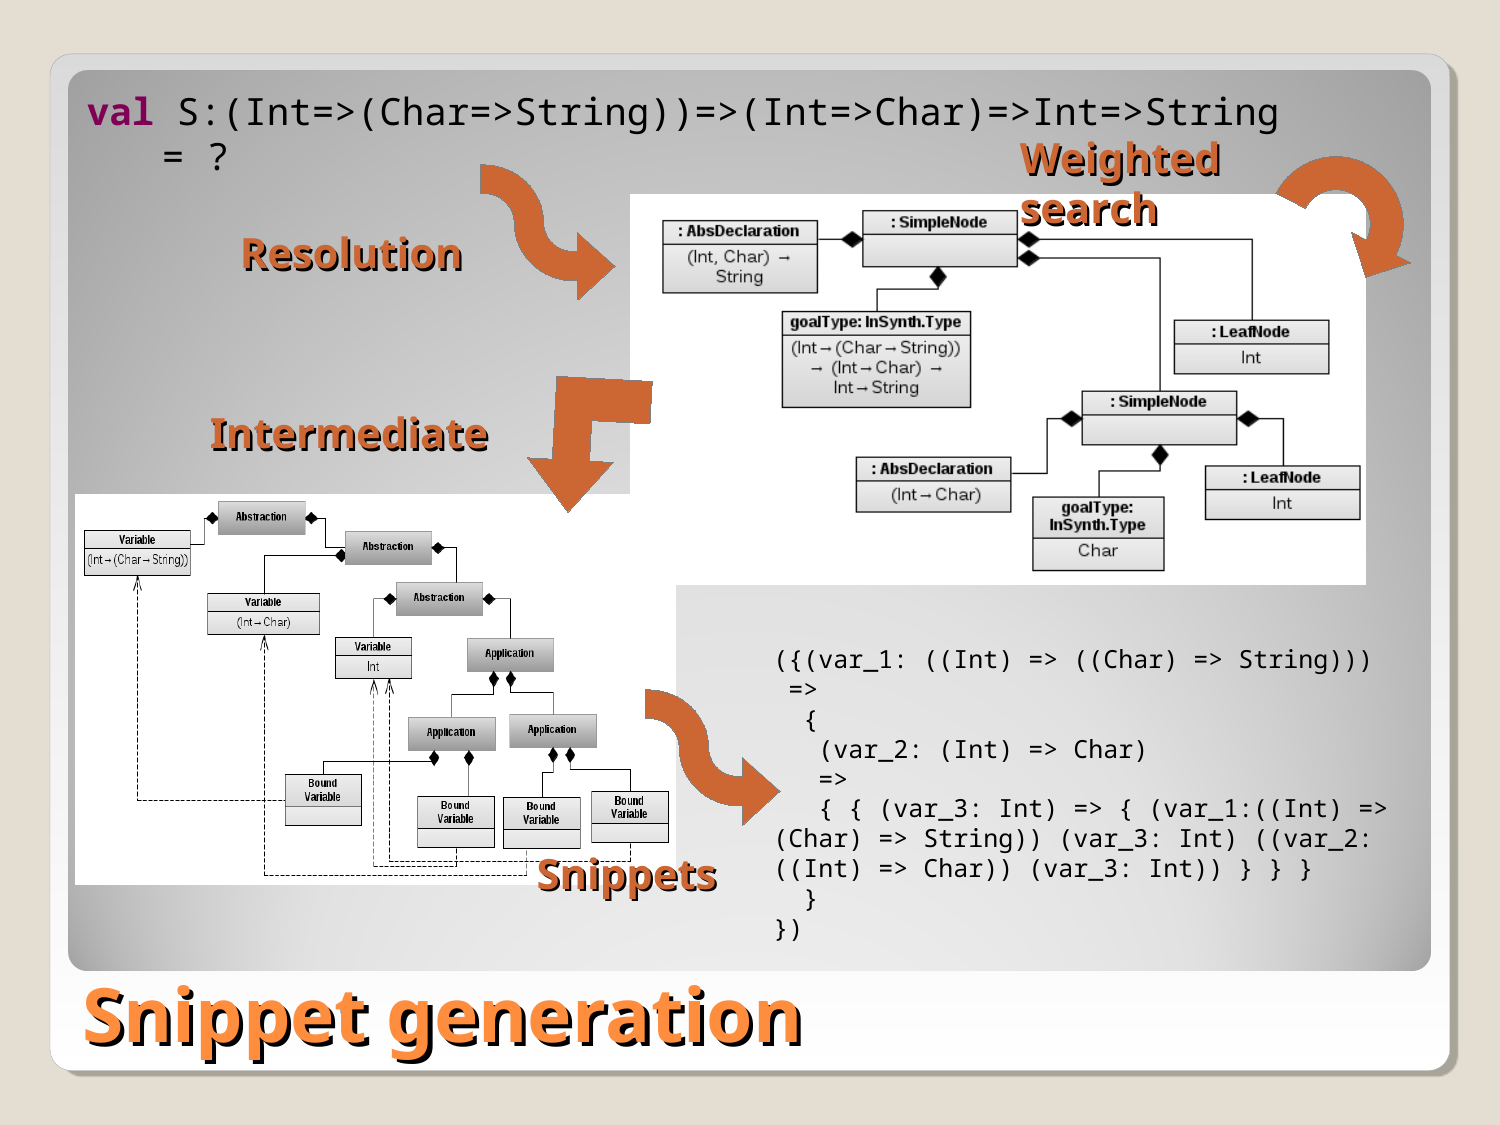

val S:(Int=>(Char=>String))=>(Int=>Char)=>Int=>String
	= ?
Weighted search
Resolution
Intermediate
({(var_1: ((Int) => ((Char) => String)))
 =>
 {
 (var_2: (Int) => Char)
 =>
 { { (var_3: Int) => { (var_1:((Int) => (Char) => String)) (var_3: Int) ((var_2: ((Int) => Char)) (var_3: Int)) } } }
 }
})
Snippets
Snippet generation